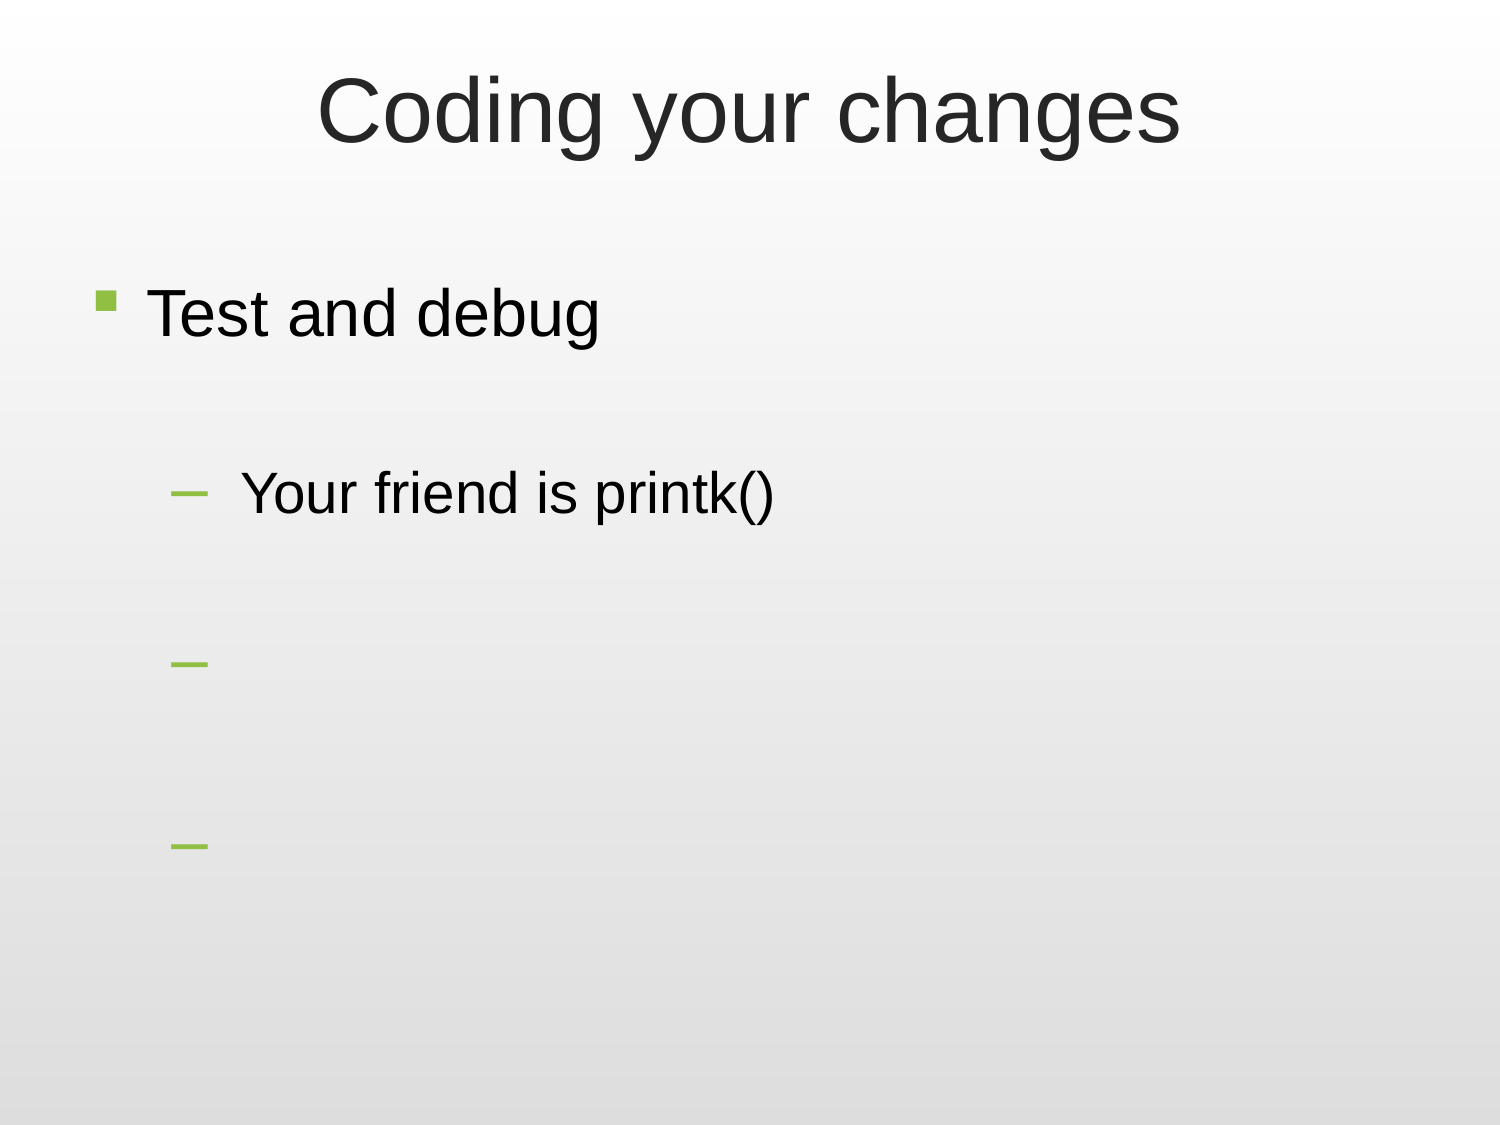

# Coding your changes
Test and debug
Your friend is printk()